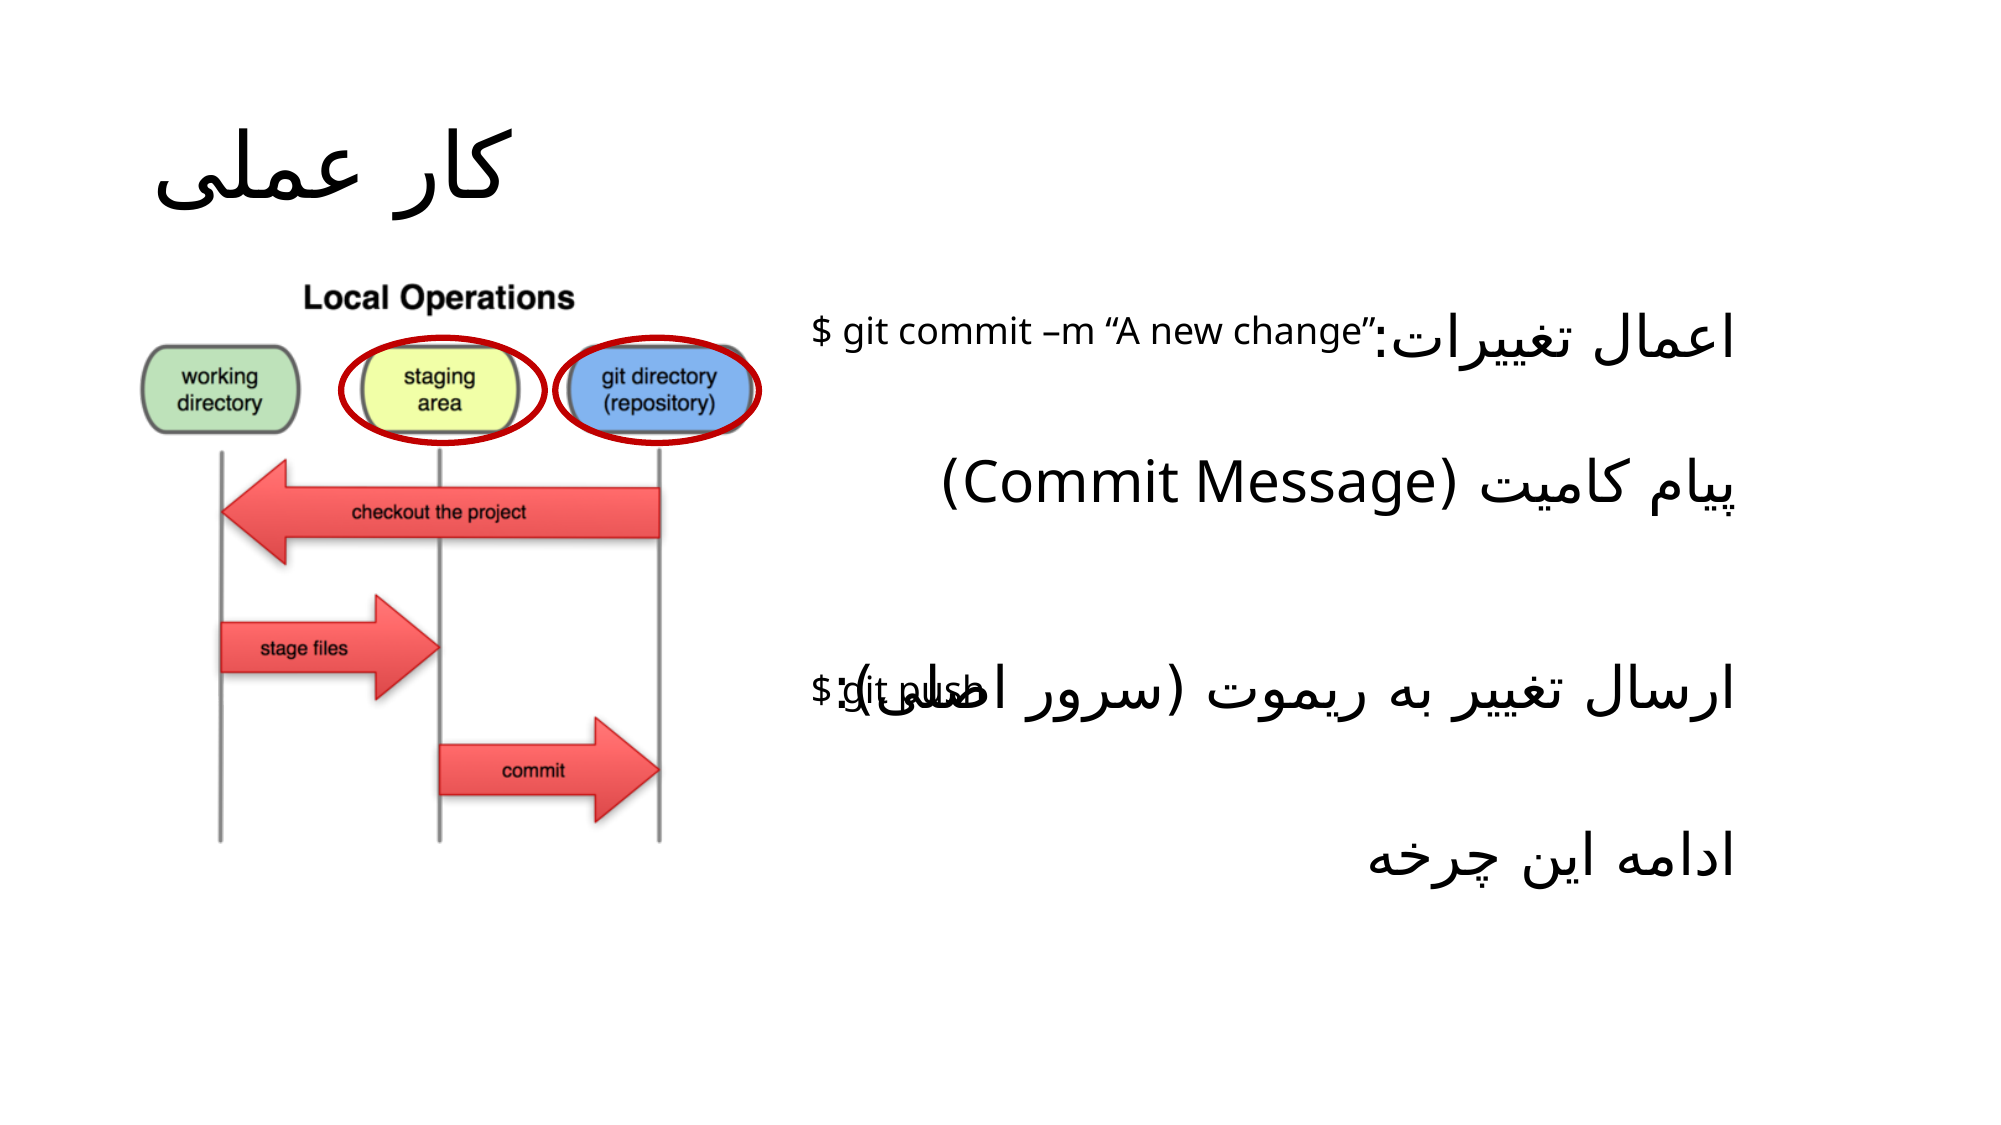

# کار عملی
$ git commit –m “A new change”
اعمال تغییرات:
پیام کامیت (Commit Message)
ارسال تغییر به ریموت (سرور اصلی):
ادامه این چرخه
$ git push